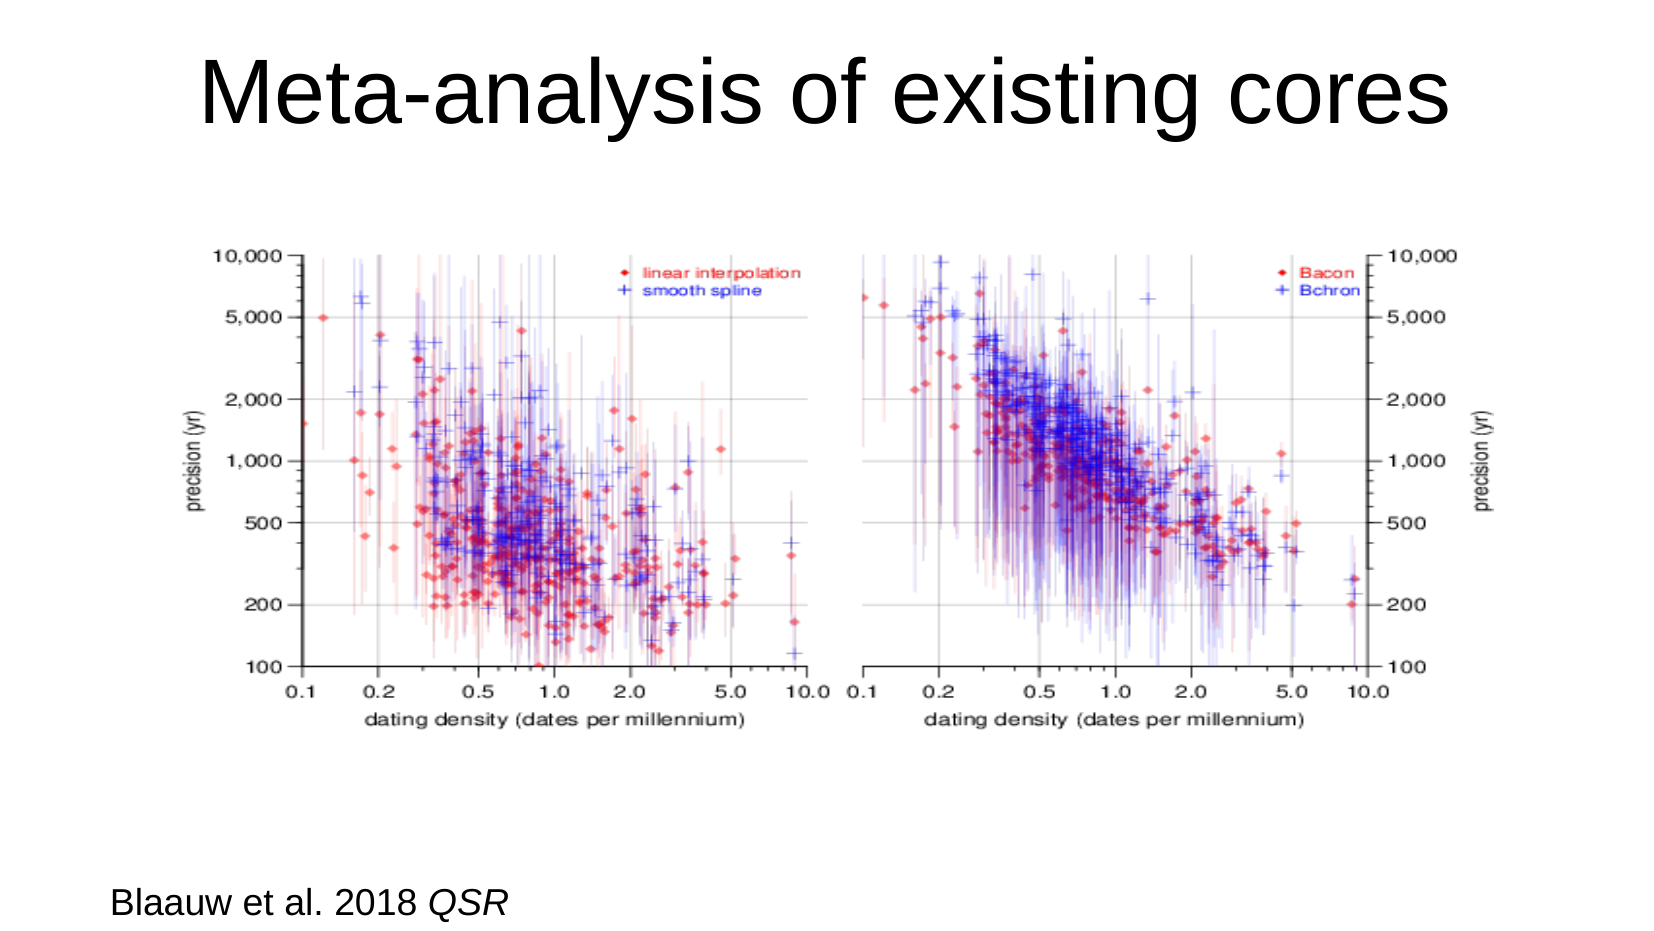

Meta-analysis of existing cores
Blaauw et al. 2018 QSR